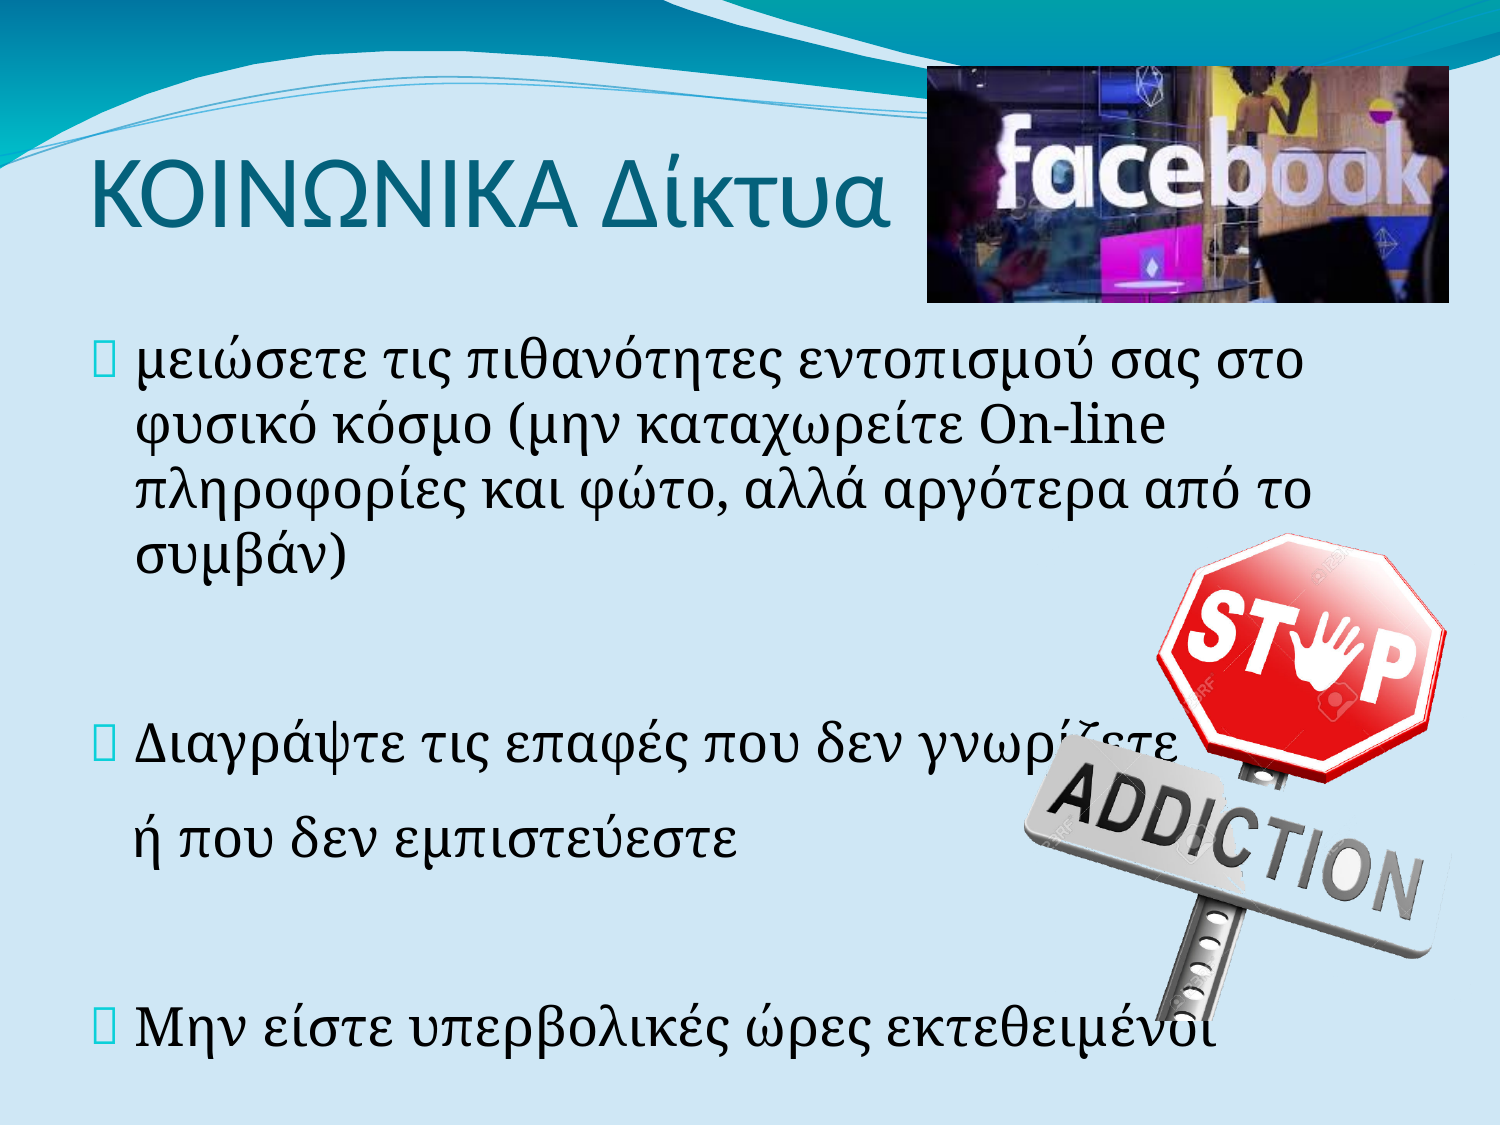

# KOINΩΝΙΚΑ Δίκτυα
μειώσετε τις πιθανότητες εντοπισμού σας στο φυσικό κόσμο (μην καταχωρείτε On-line πληροφορίες και φώτο, αλλά αργότερα από το συμβάν)
Διαγράψτε τις επαφές που δεν γνωρίζετε
 ή που δεν εμπιστεύεστε
Μην είστε υπερβολικές ώρες εκτεθειμένοι